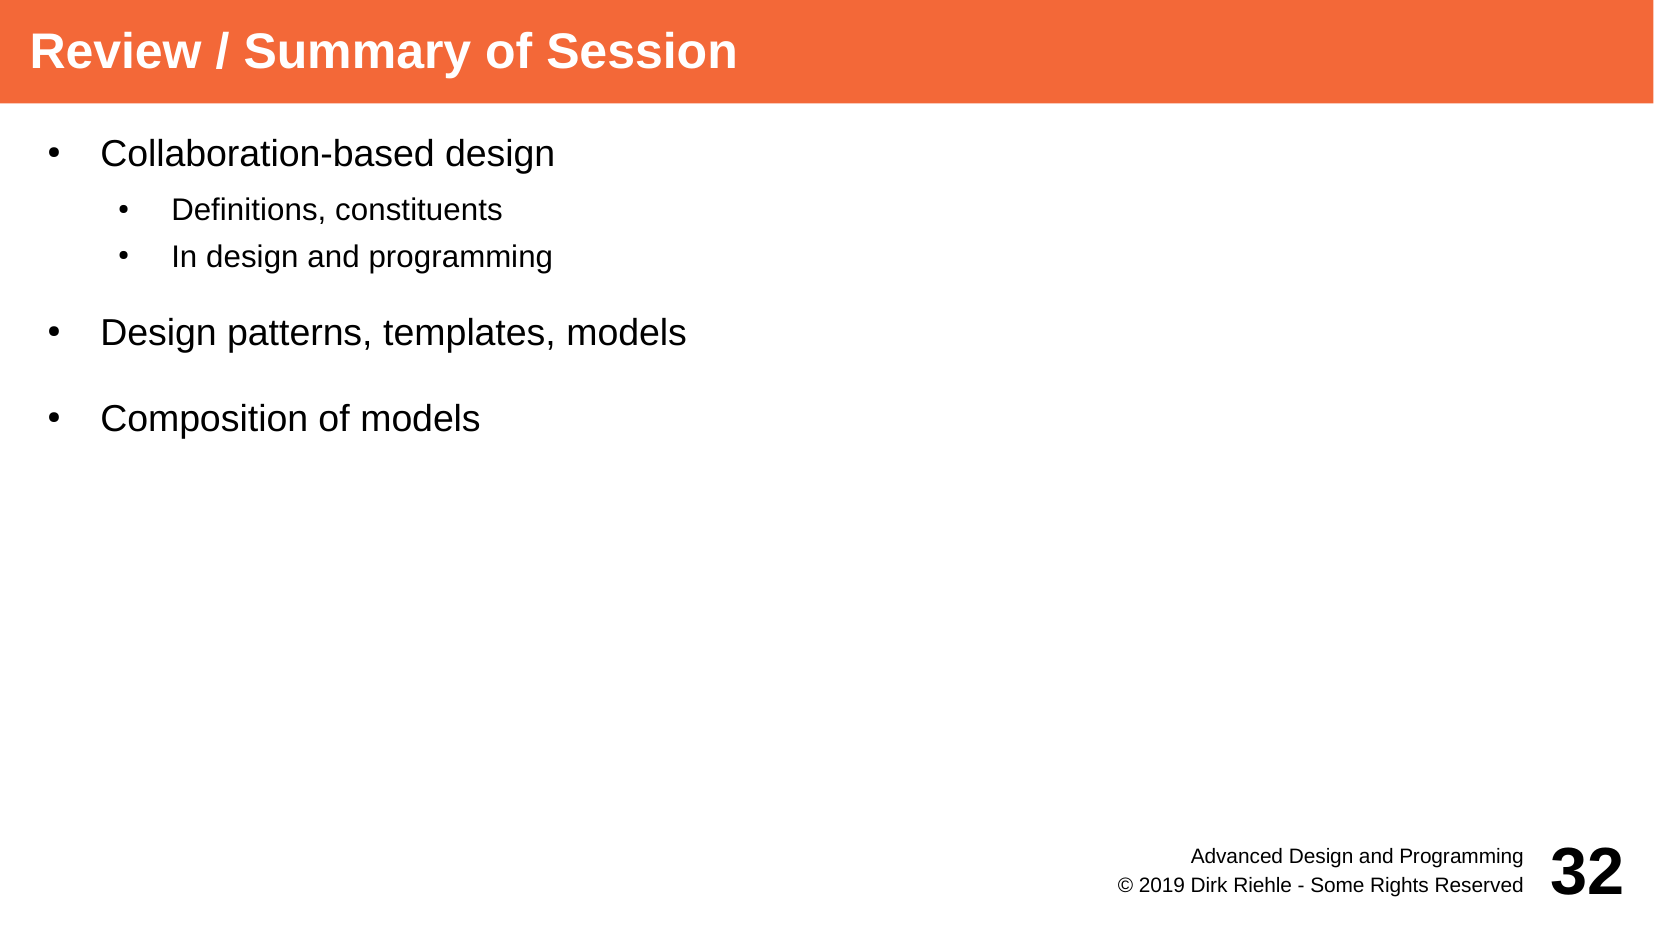

# Review / Summary of Session
Collaboration-based design
Definitions, constituents
In design and programming
Design patterns, templates, models
Composition of models
Advanced Design and Programming
32
© 2019 Dirk Riehle - Some Rights Reserved